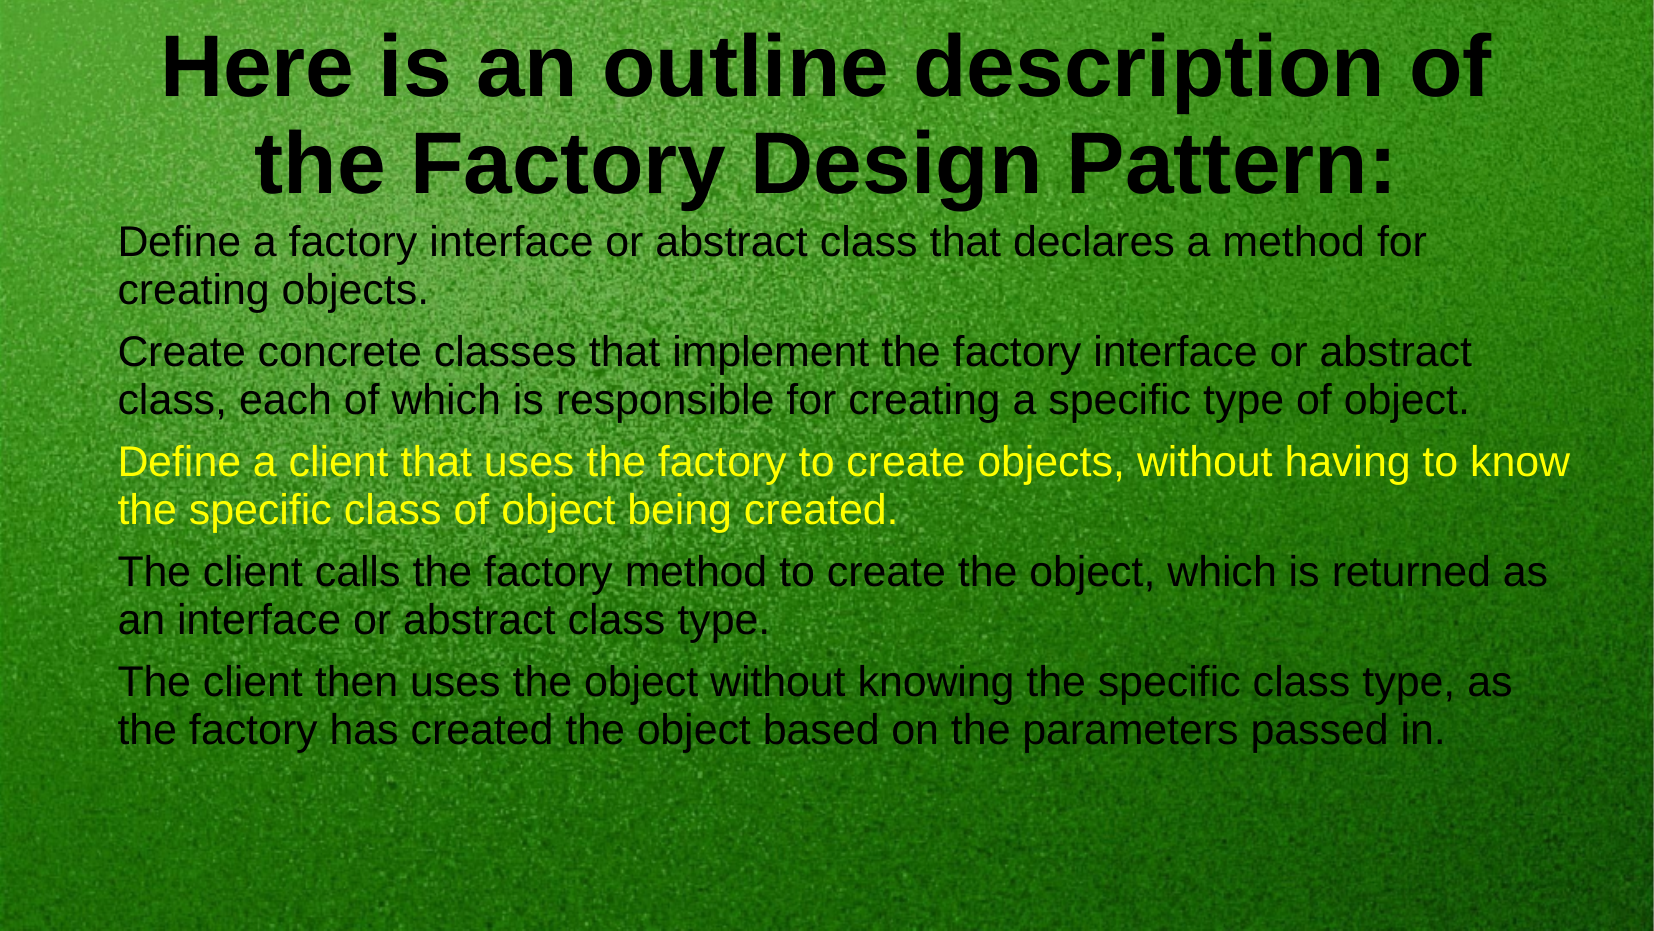

# Here is an outline description of the Factory Design Pattern:
Define a factory interface or abstract class that declares a method for creating objects.
Create concrete classes that implement the factory interface or abstract class, each of which is responsible for creating a specific type of object.
Define a client that uses the factory to create objects, without having to know the specific class of object being created.
The client calls the factory method to create the object, which is returned as an interface or abstract class type.
The client then uses the object without knowing the specific class type, as the factory has created the object based on the parameters passed in.